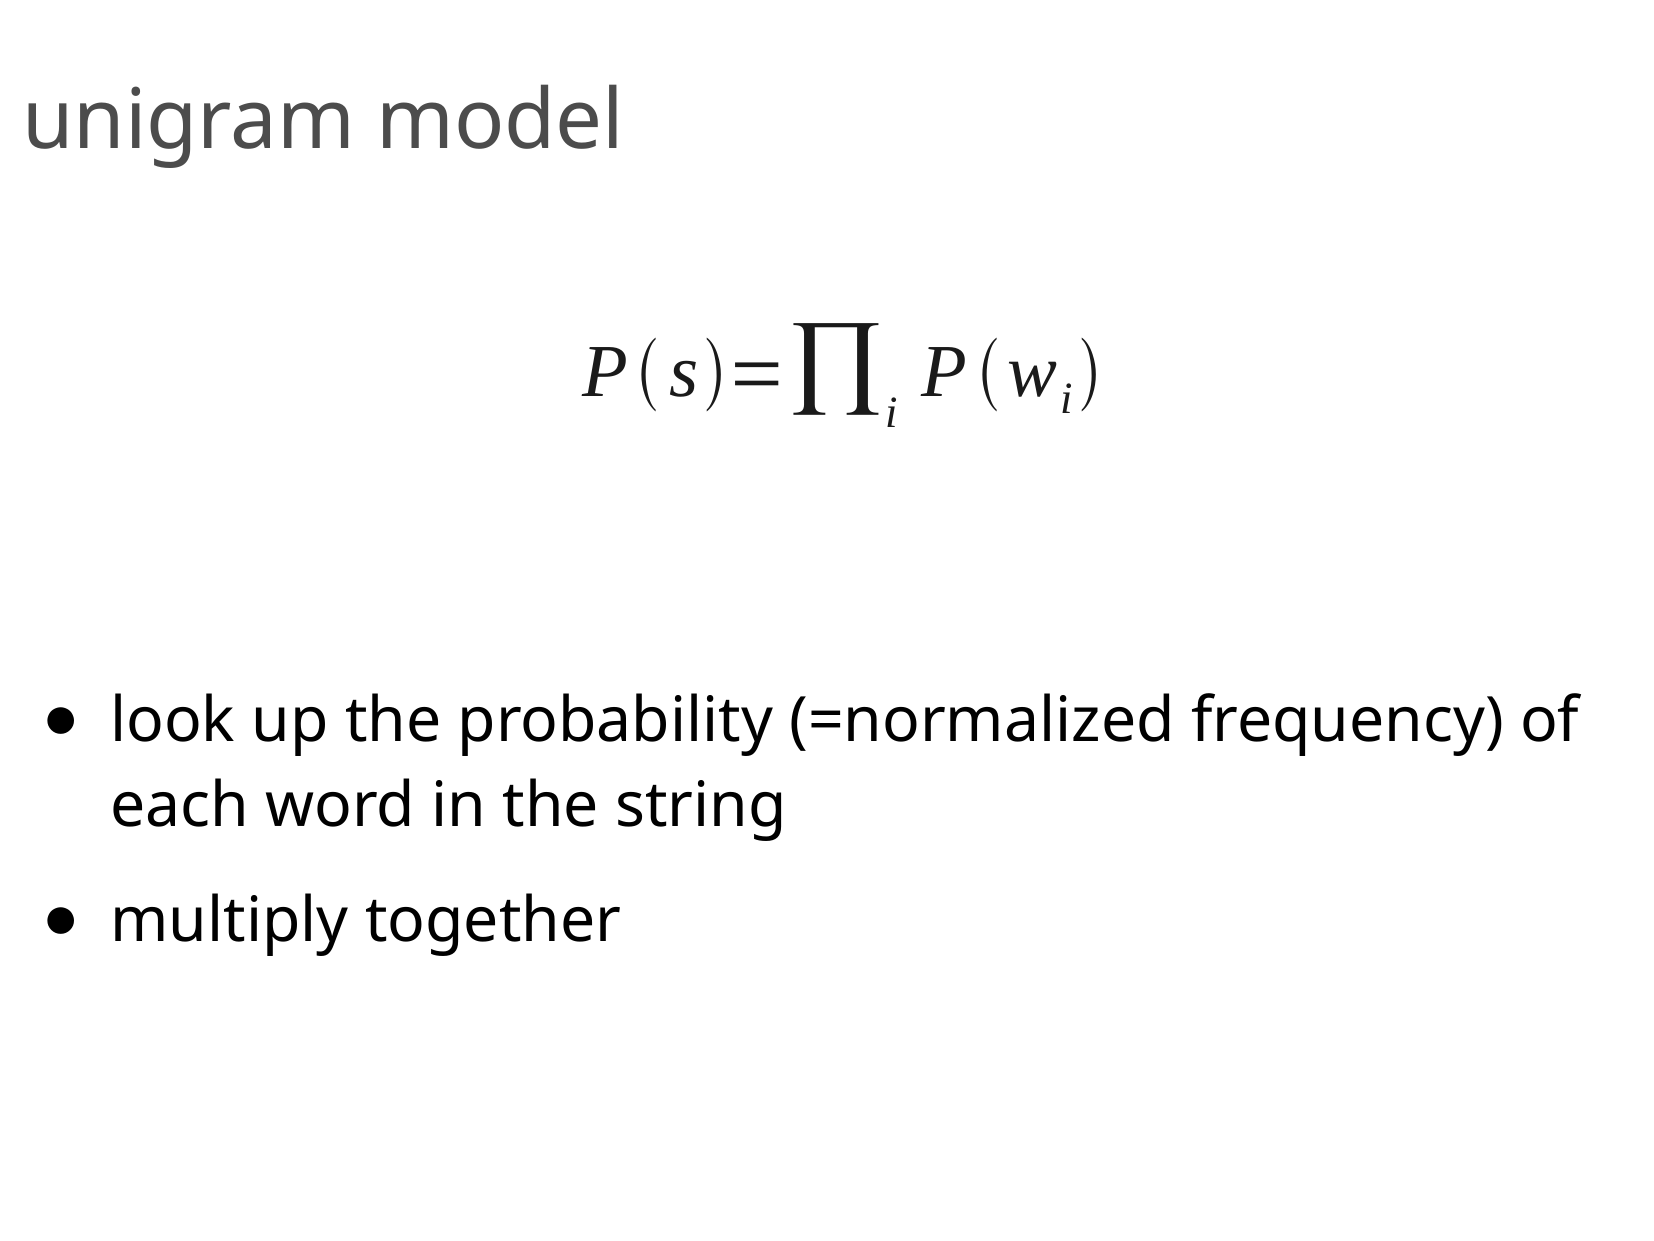

# unigram model
look up the probability (=normalized frequency) of each word in the string
multiply together